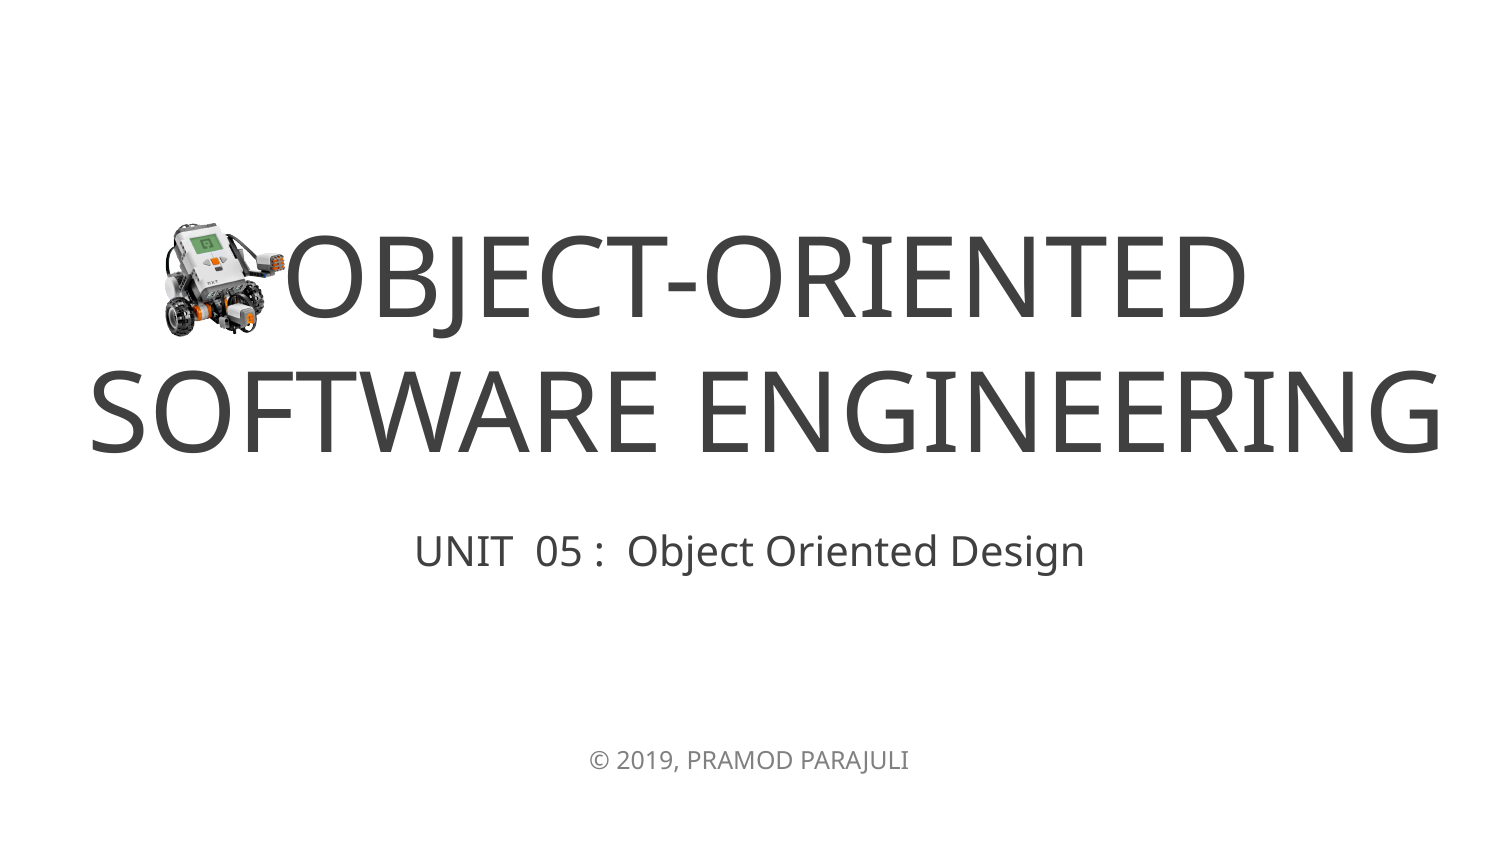

# OBJECT-ORIENTED SOFTWARE ENGINEERING
UNIT 05 : Object Oriented Design
© 2019, PRAMOD PARAJULI